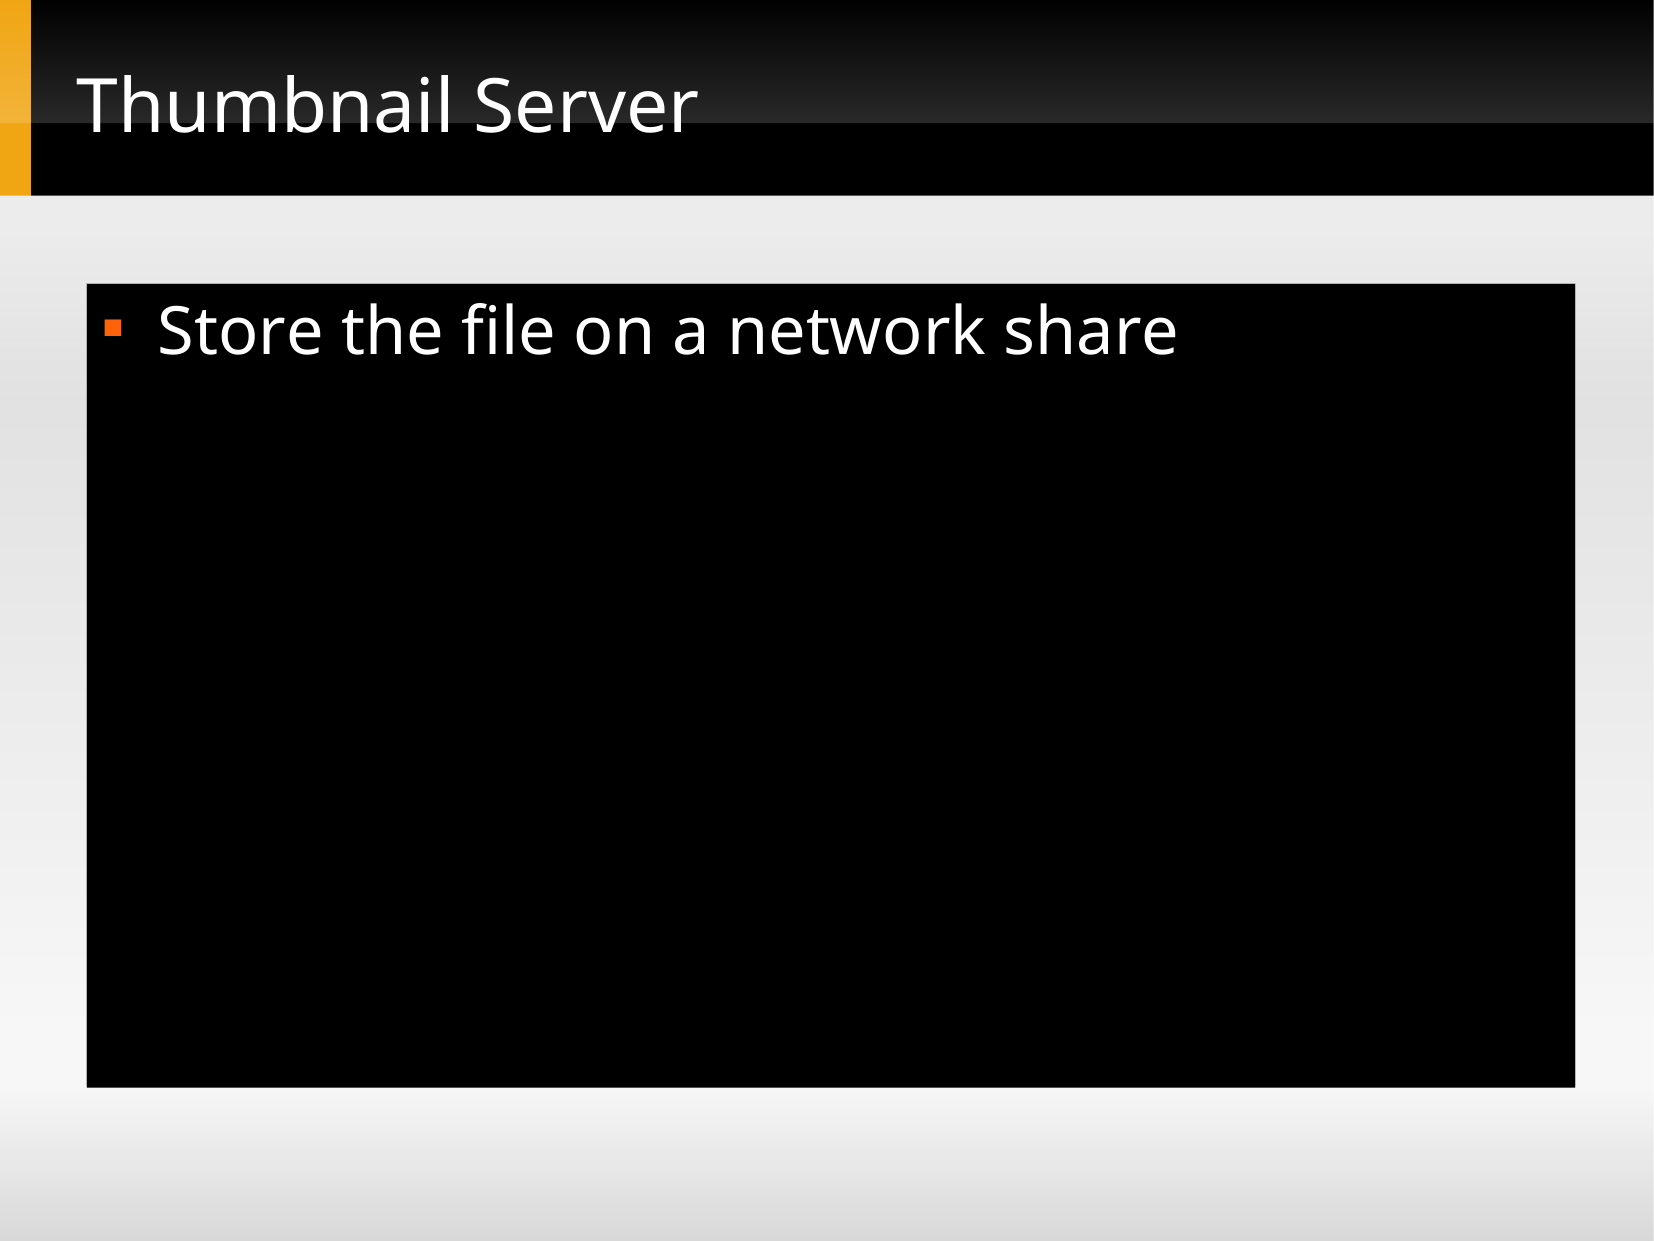

# Thumbnail Server
Store the file on a network share